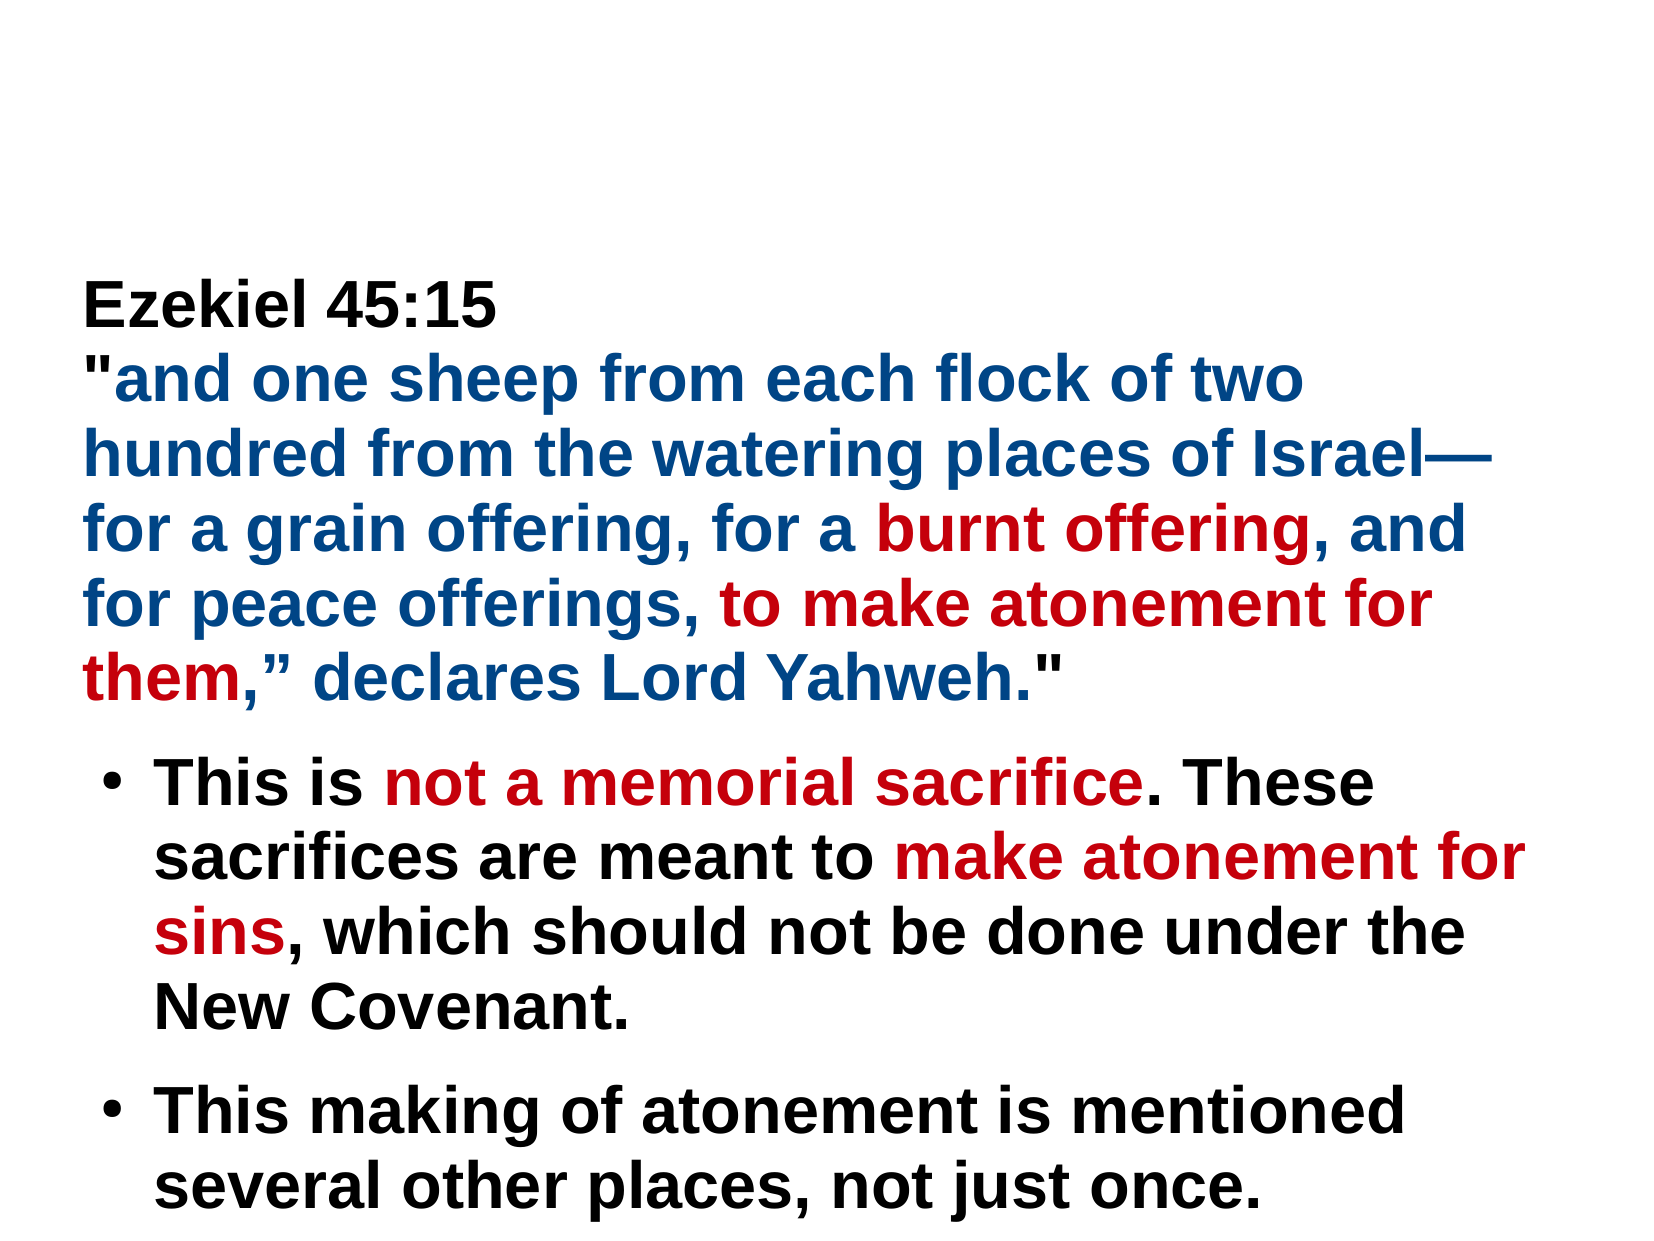

#
Ezekiel 45:15
"and one sheep from each flock of two hundred from the watering places of Israel—for a grain offering, for a burnt offering, and for peace offerings, to make atonement for them,” declares Lord Yahweh."
This is not a memorial sacrifice. These sacrifices are meant to make atonement for sins, which should not be done under the New Covenant.
This making of atonement is mentioned several other places, not just once.